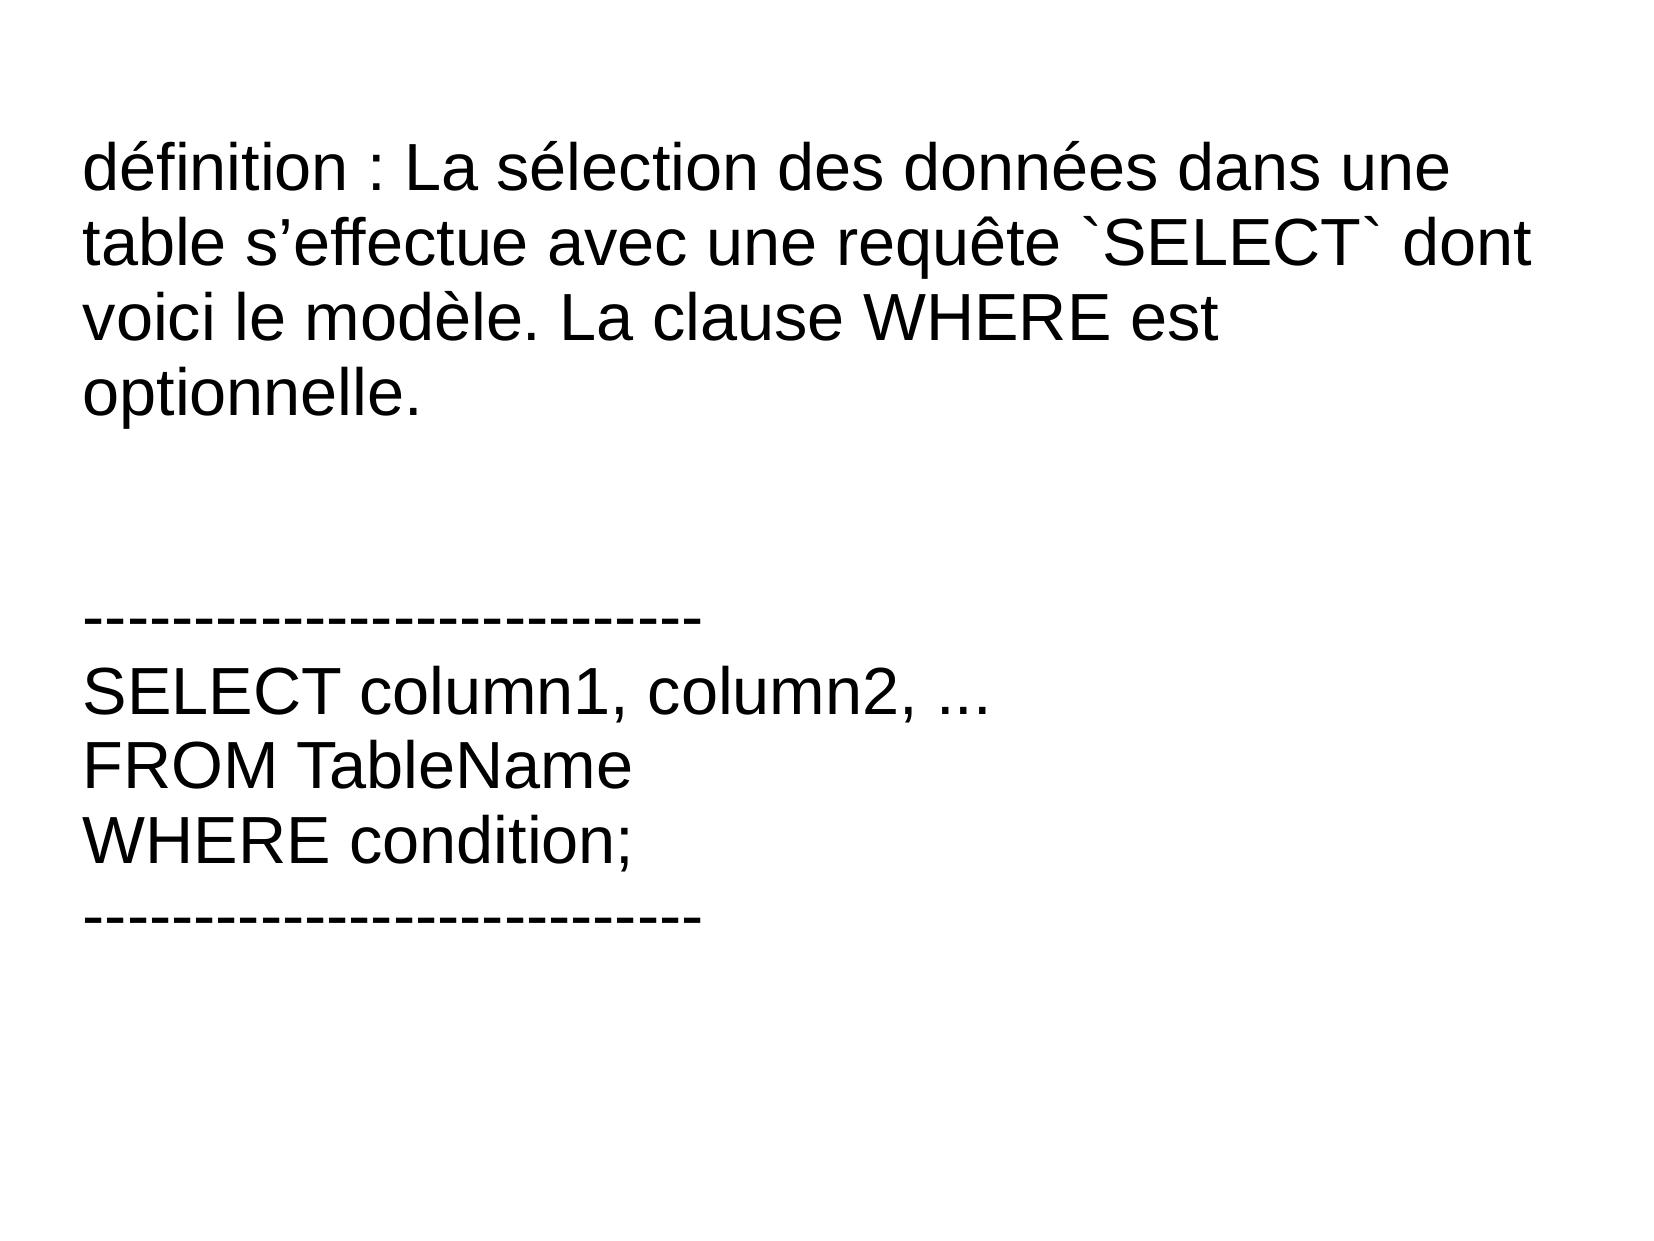

# définition : La sélection des données dans une table s’effectue avec une requête `SELECT` dont voici le modèle. La clause WHERE est optionnelle.
----------------------------
SELECT column1, column2, ...
FROM TableName
WHERE condition;
----------------------------